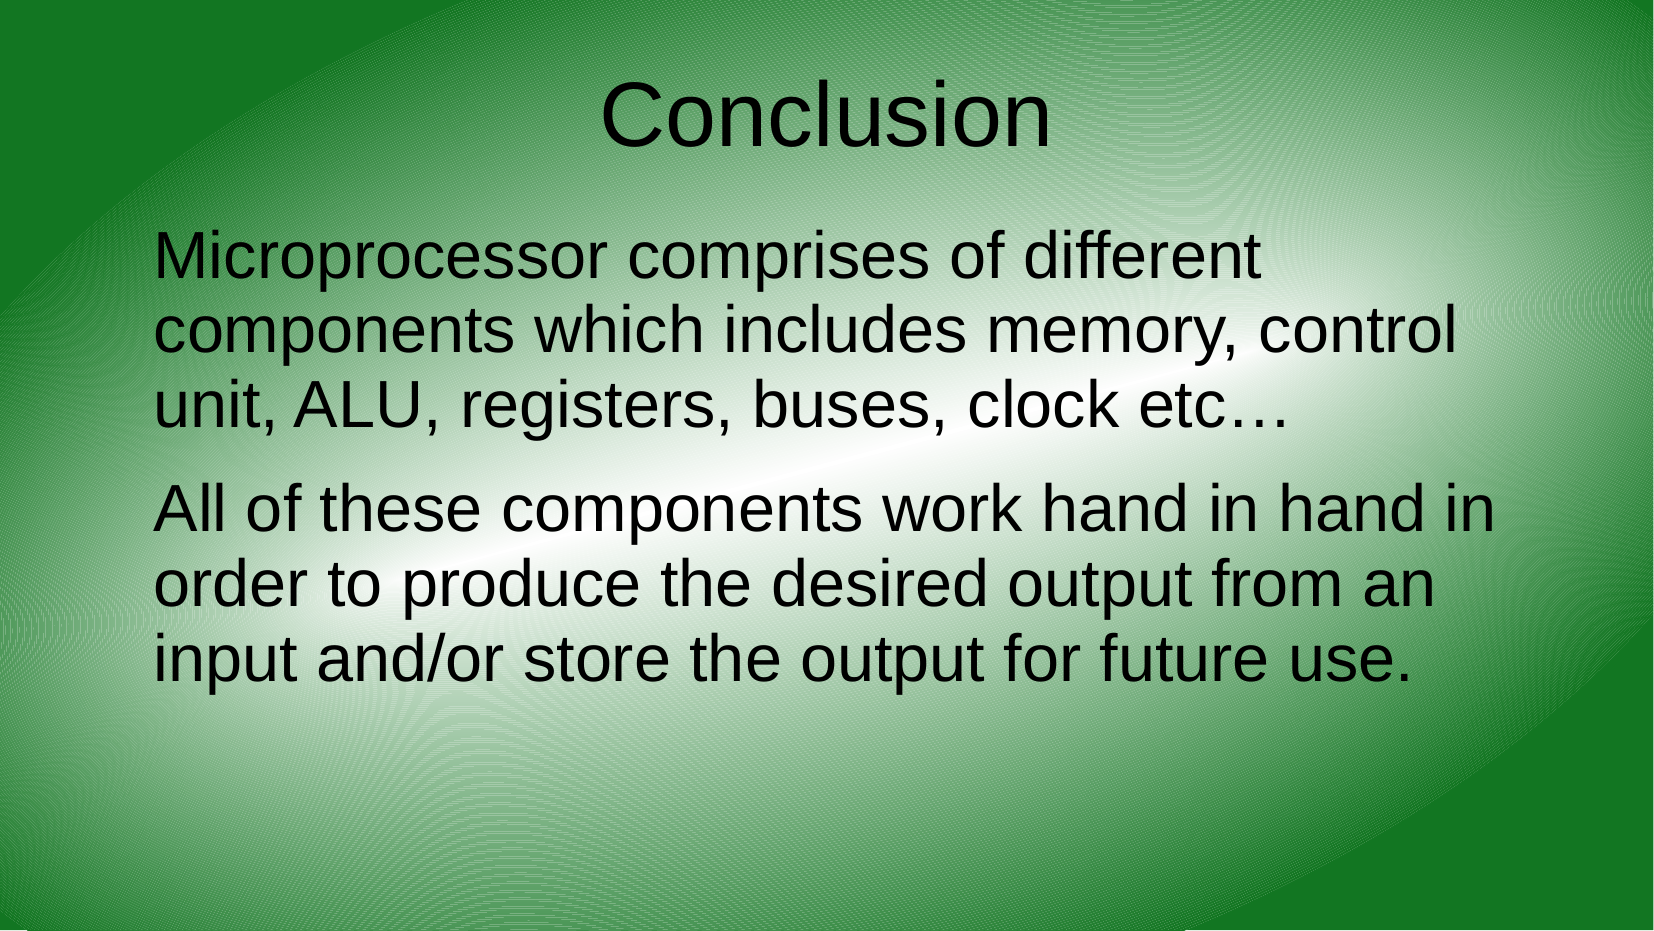

# Conclusion
Microprocessor comprises of different components which includes memory, control unit, ALU, registers, buses, clock etc…
All of these components work hand in hand in order to produce the desired output from an input and/or store the output for future use.